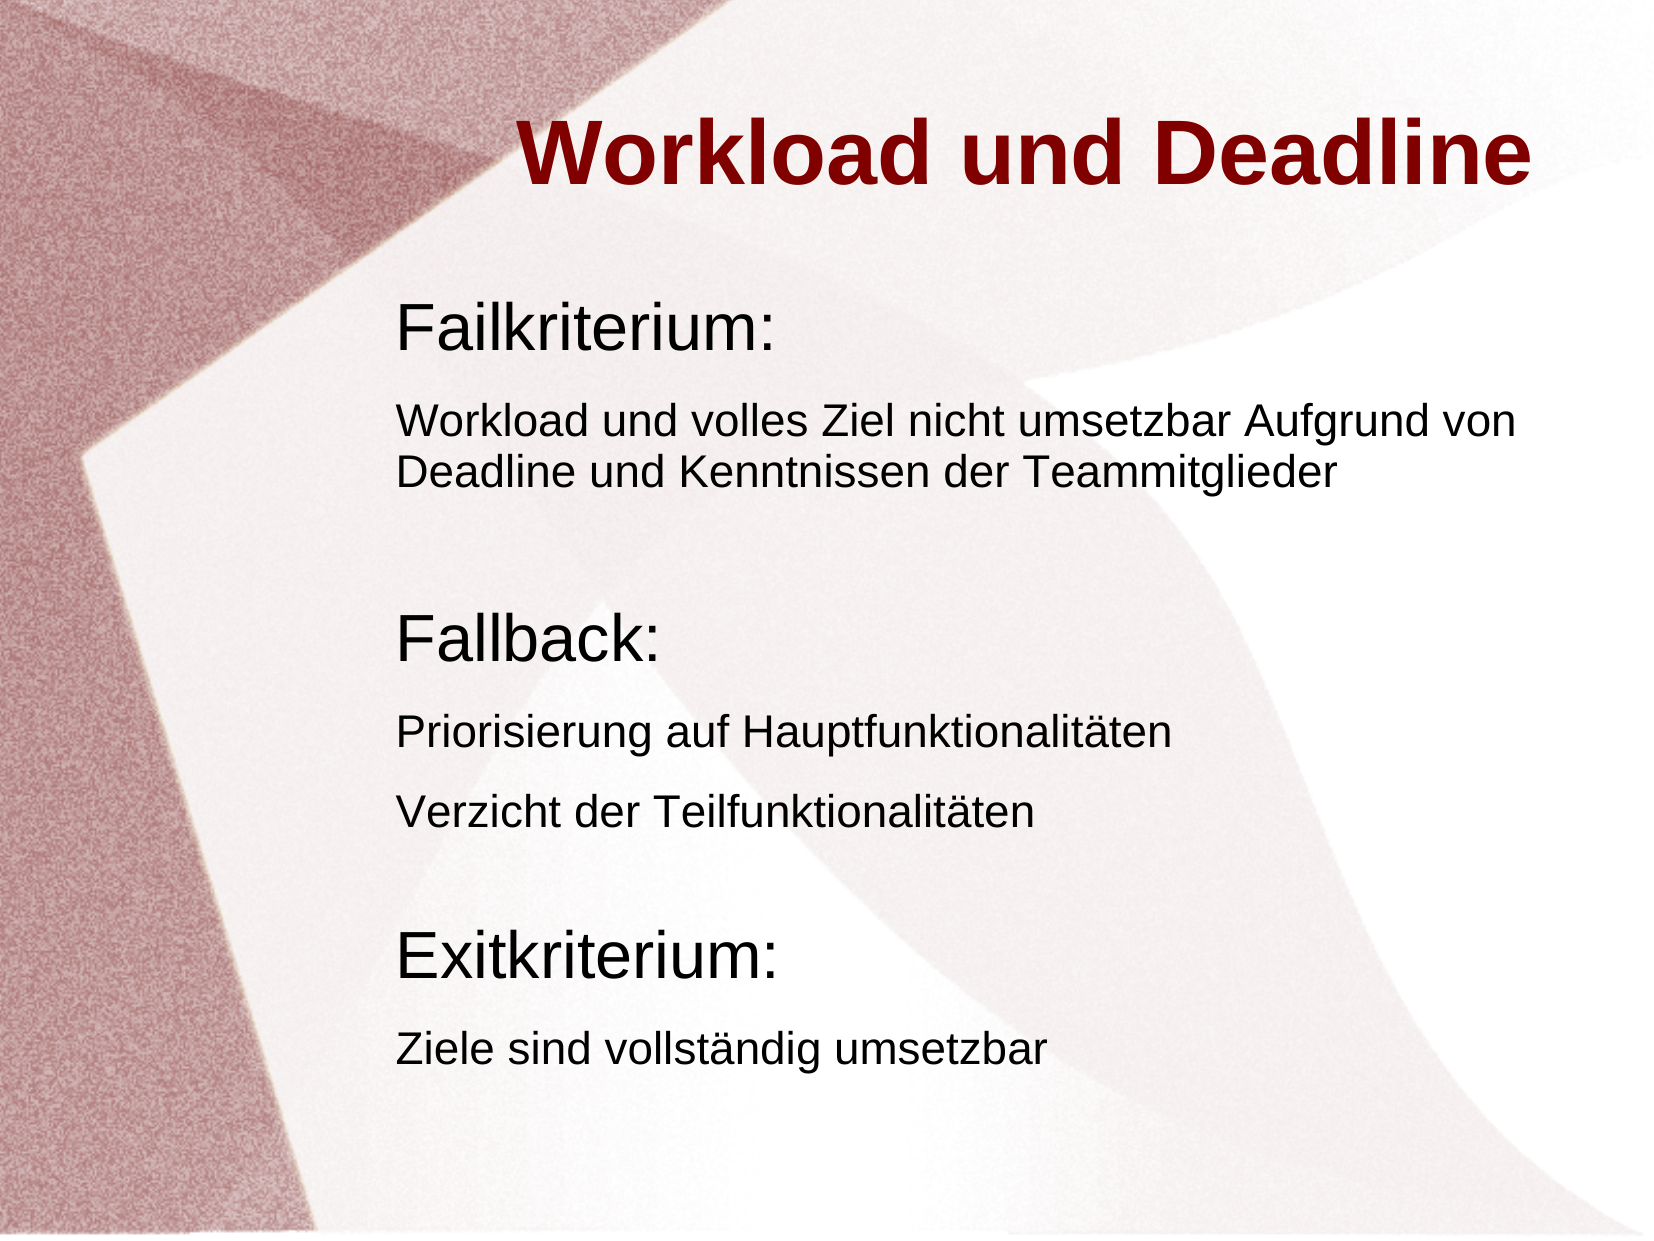

# Workload und Deadline
Failkriterium:
Workload und volles Ziel nicht umsetzbar Aufgrund von Deadline und Kenntnissen der Teammitglieder
Fallback:
Priorisierung auf Hauptfunktionalitäten
Verzicht der Teilfunktionalitäten
Exitkriterium:
Ziele sind vollständig umsetzbar